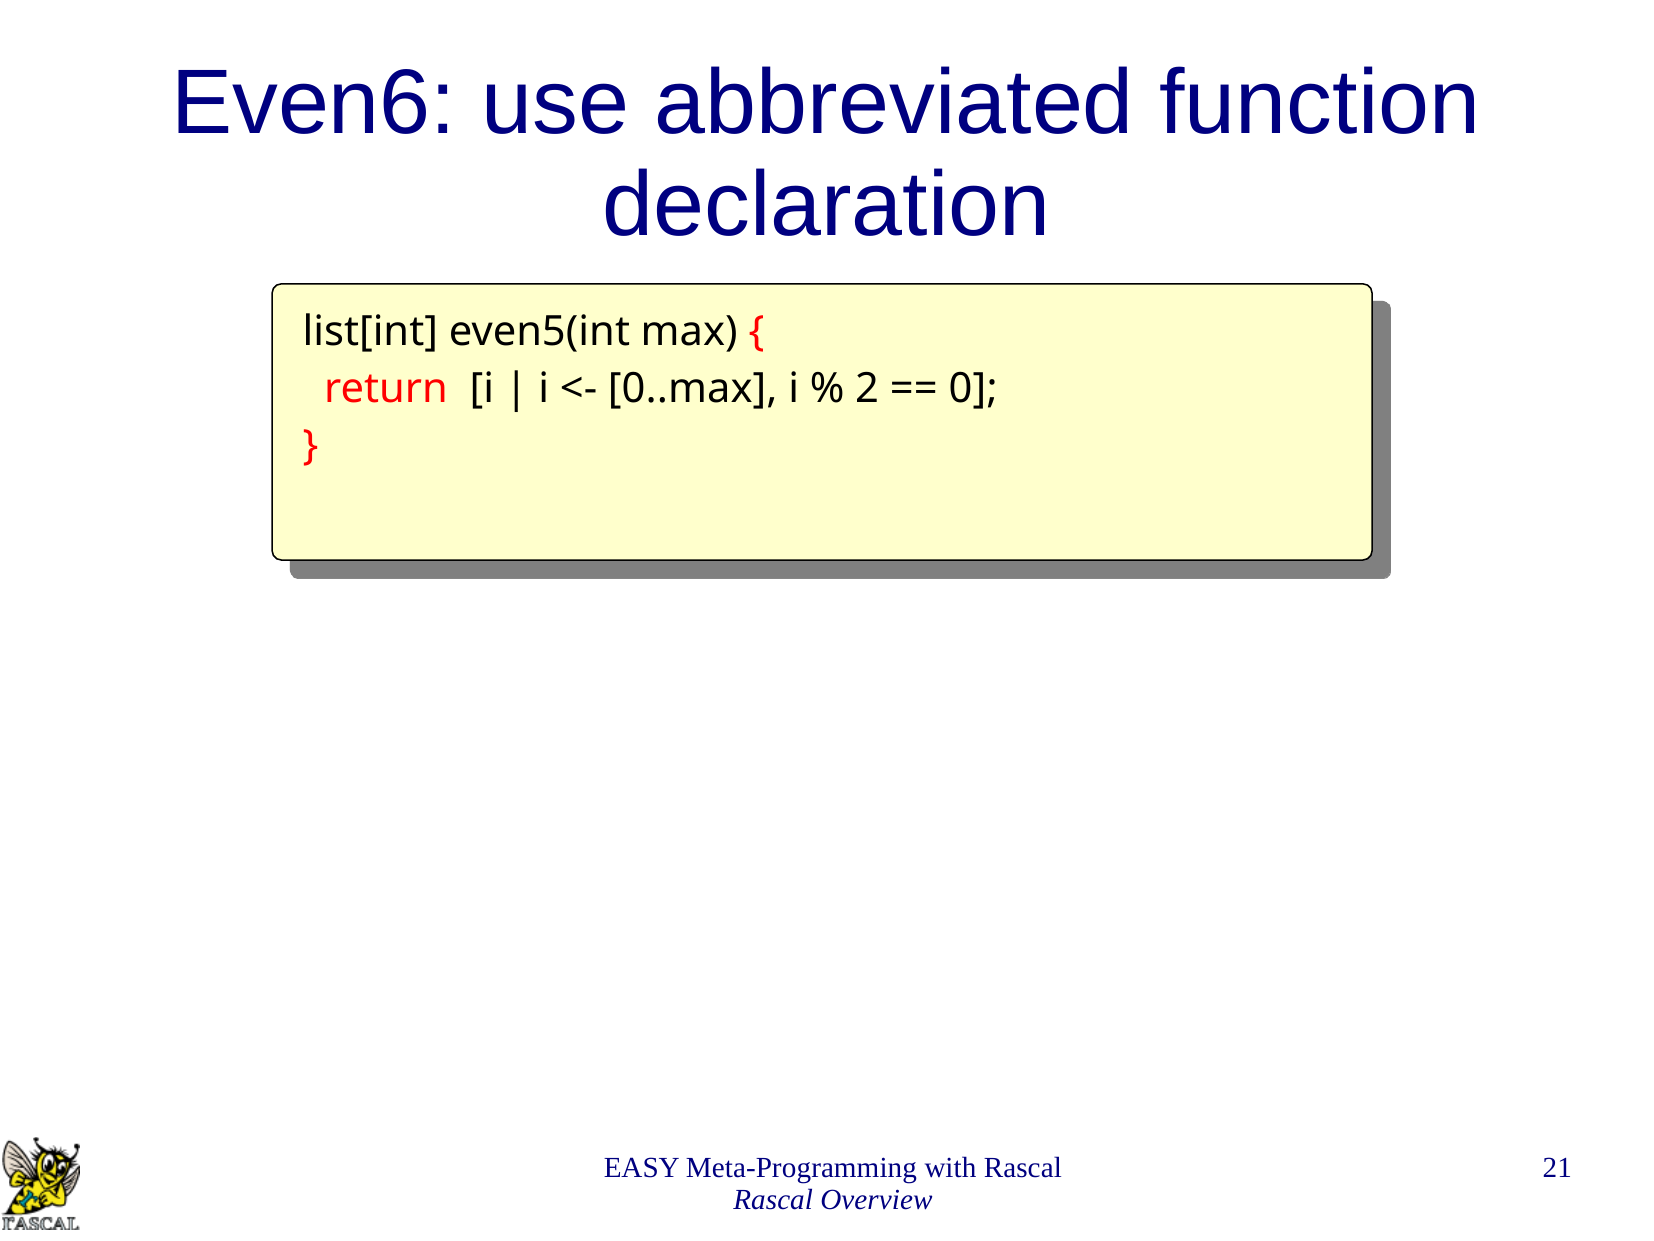

# Even6: use abbreviated function declaration
list[int] even5(int max) {
 return [i | i <- [0..max], i % 2 == 0];
}
21